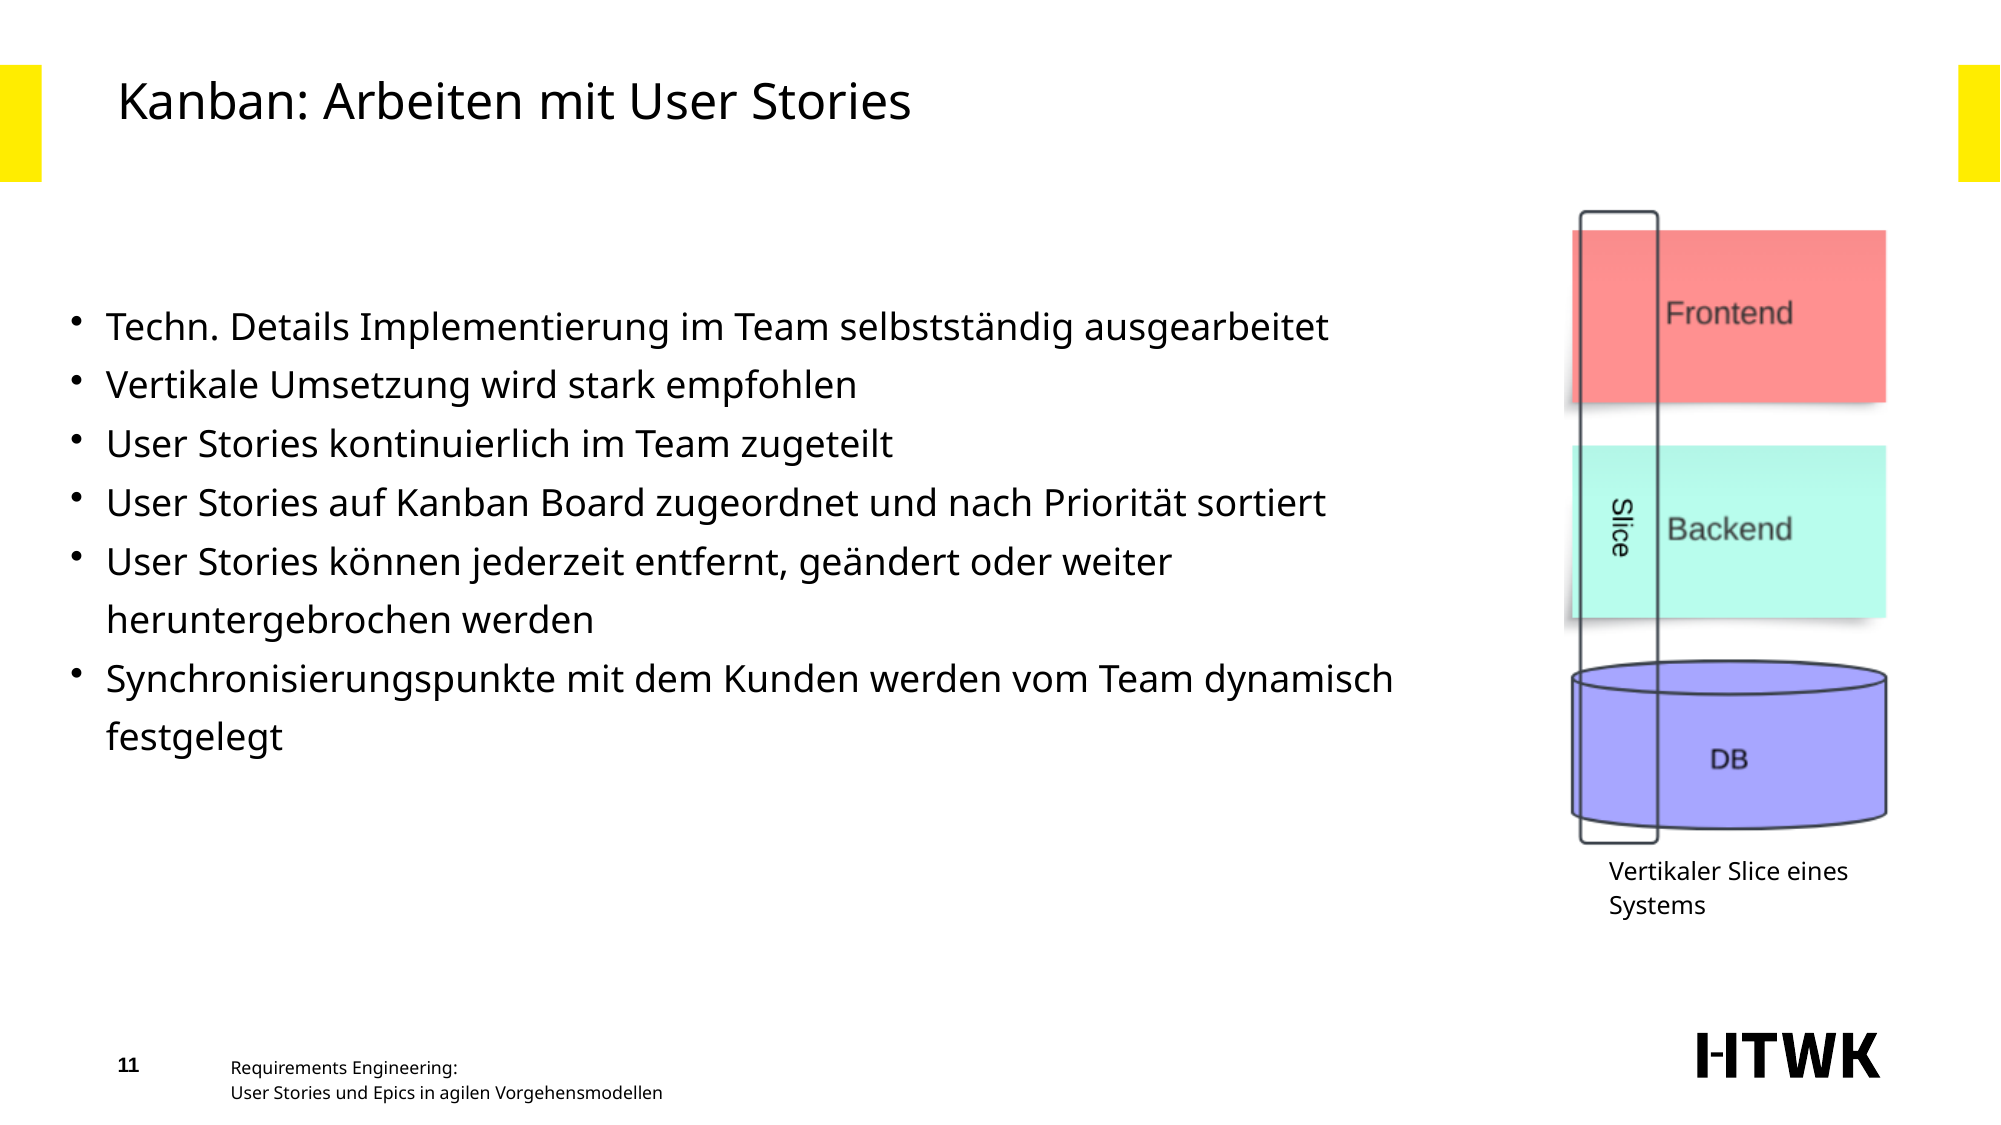

# Kanban: Arbeiten mit User Stories
Techn. Details Implementierung im Team selbstständig ausgearbeitet
Vertikale Umsetzung wird stark empfohlen
User Stories kontinuierlich im Team zugeteilt
User Stories auf Kanban Board zugeordnet und nach Priorität sortiert
User Stories können jederzeit entfernt, geändert oder weiter heruntergebrochen werden
Synchronisierungspunkte mit dem Kunden werden vom Team dynamisch festgelegt
Vertikaler Slice eines Systems
11